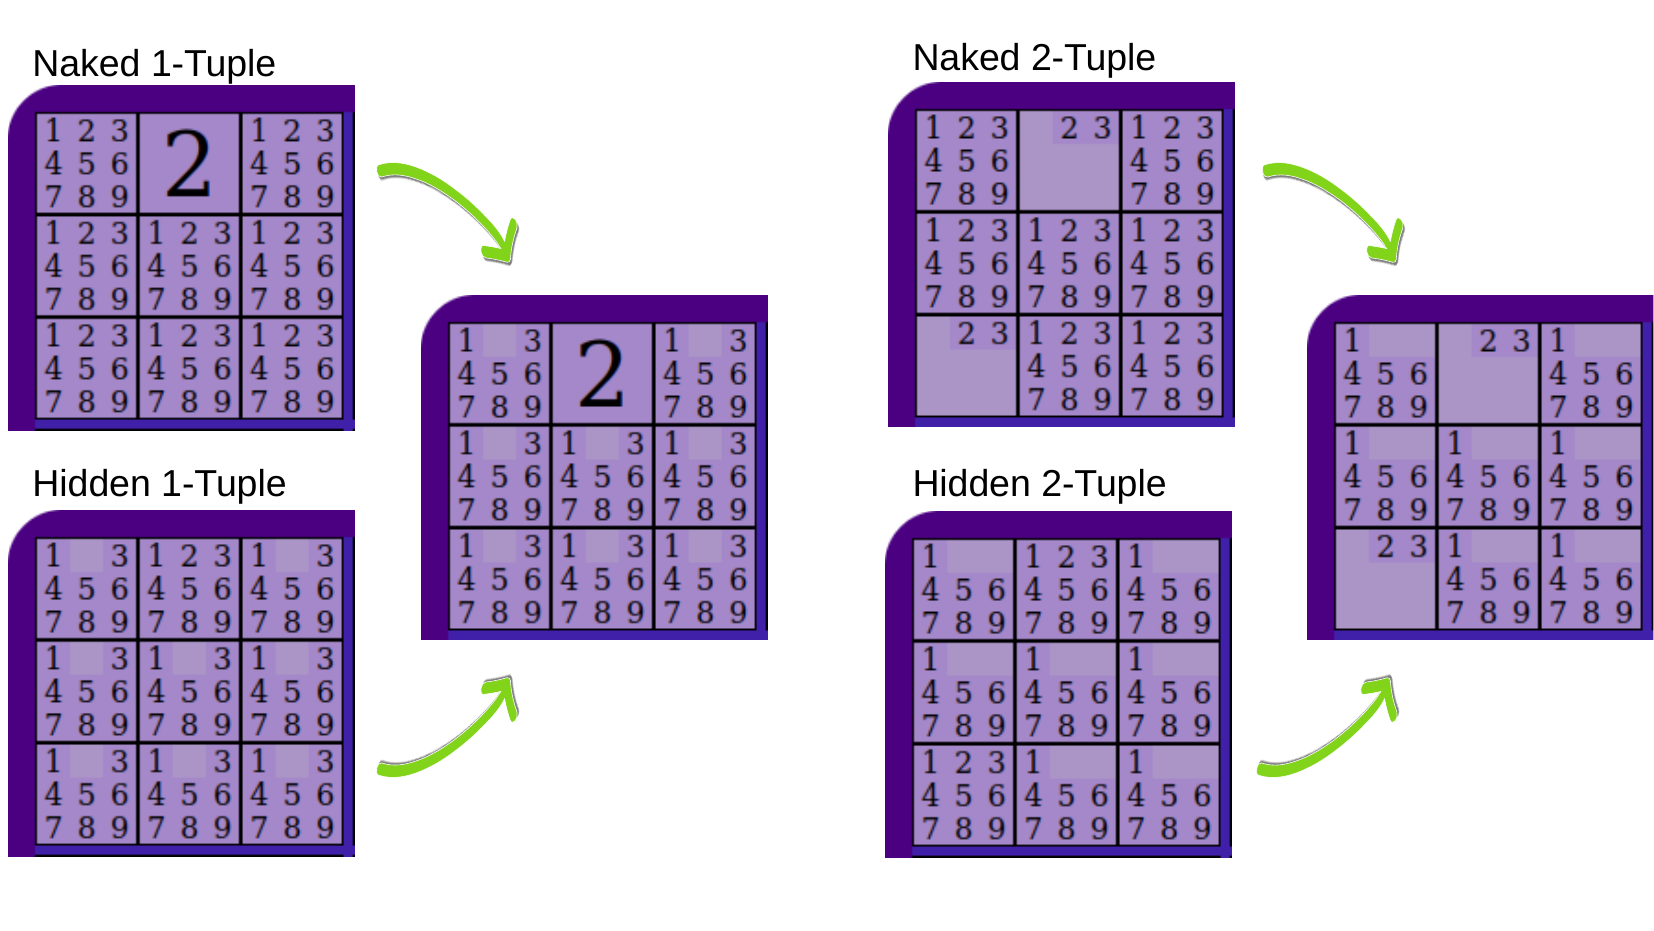

Naked 2-Tuple
Naked 1-Tuple
Hidden 1-Tuple
Hidden 2-Tuple